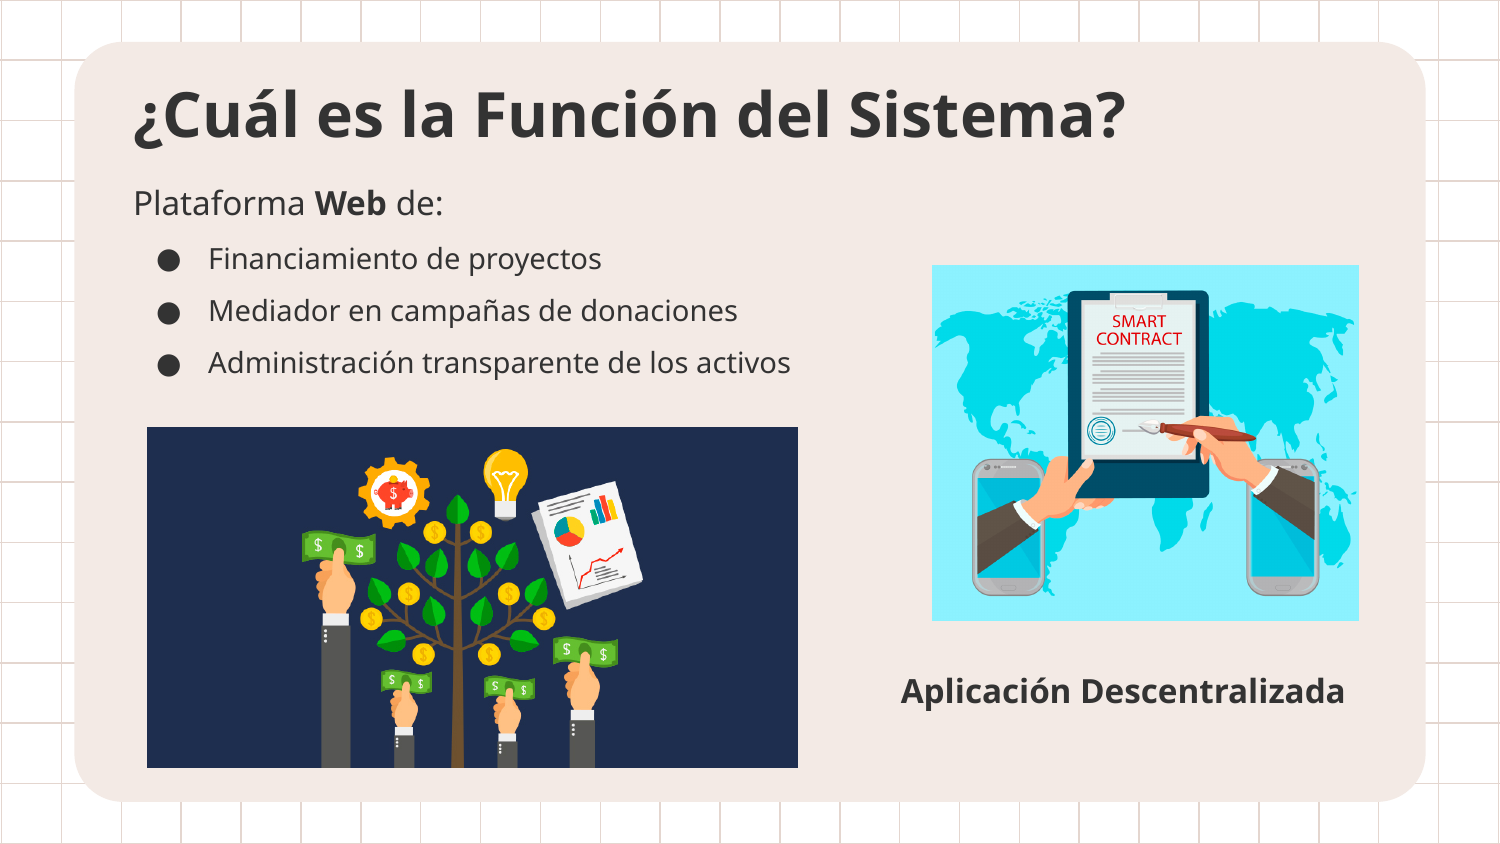

# ¿Cuál es la Función del Sistema?
Plataforma Web de:
Financiamiento de proyectos
Mediador en campañas de donaciones
Administración transparente de los activos
Aplicación Descentralizada